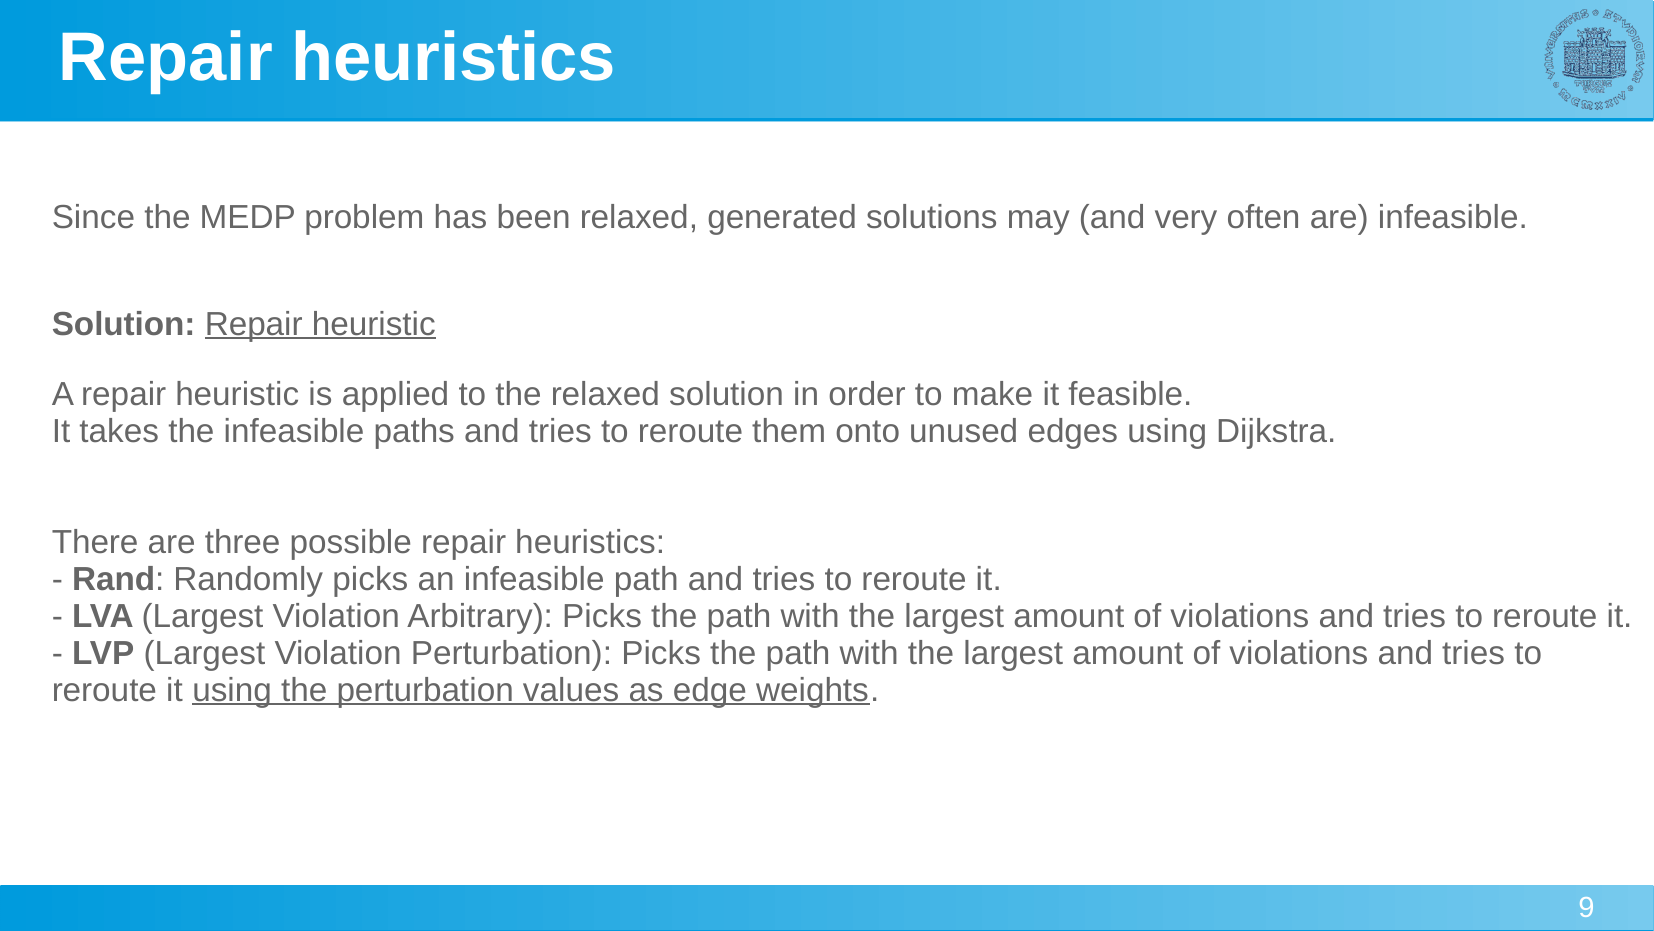

# Repair heuristics
Since the MEDP problem has been relaxed, generated solutions may (and very often are) infeasible.
Solution: Repair heuristic
A repair heuristic is applied to the relaxed solution in order to make it feasible.
It takes the infeasible paths and tries to reroute them onto unused edges using Dijkstra.
There are three possible repair heuristics:
- Rand: Randomly picks an infeasible path and tries to reroute it.
- LVA (Largest Violation Arbitrary): Picks the path with the largest amount of violations and tries to reroute it.
- LVP (Largest Violation Perturbation): Picks the path with the largest amount of violations and tries to
reroute it using the perturbation values as edge weights.
9